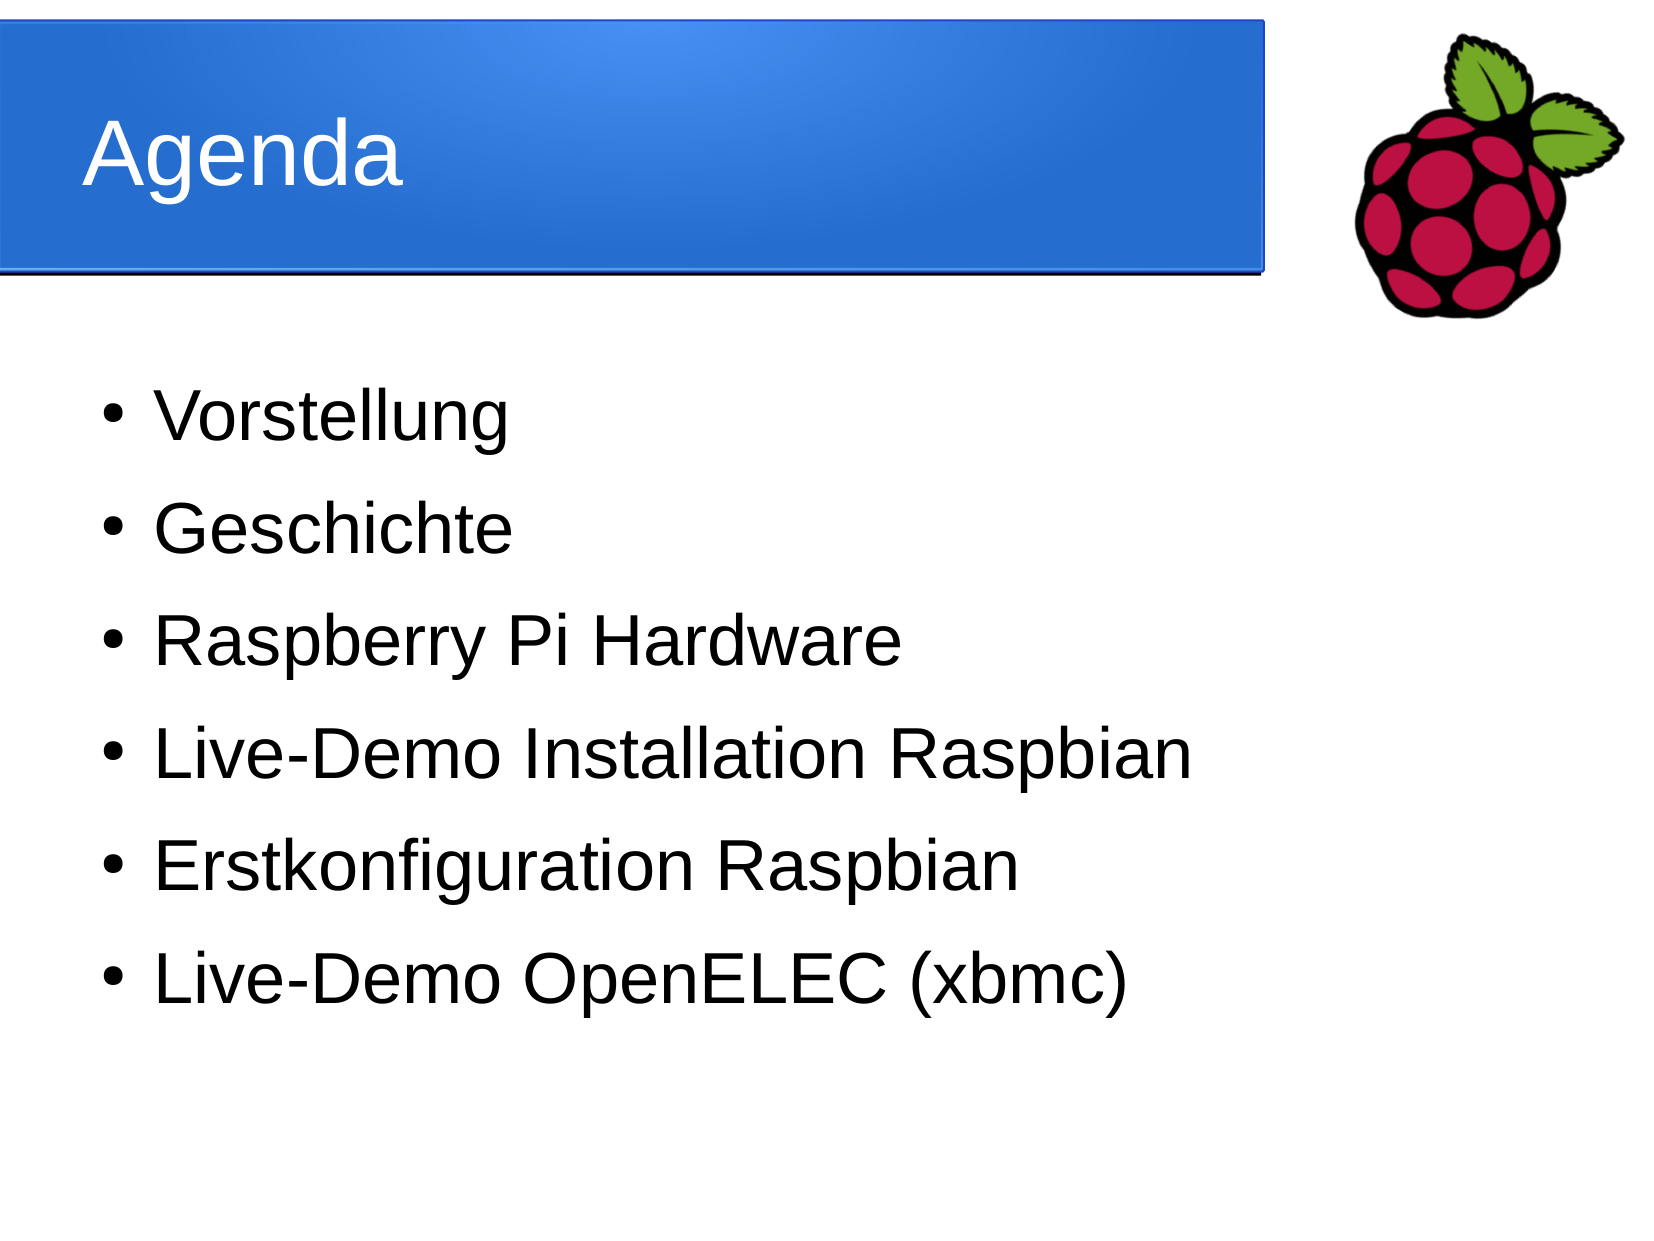

# Agenda
Vorstellung
Geschichte
Raspberry Pi Hardware
Live-Demo Installation Raspbian
Erstkonfiguration Raspbian
Live-Demo OpenELEC (xbmc)